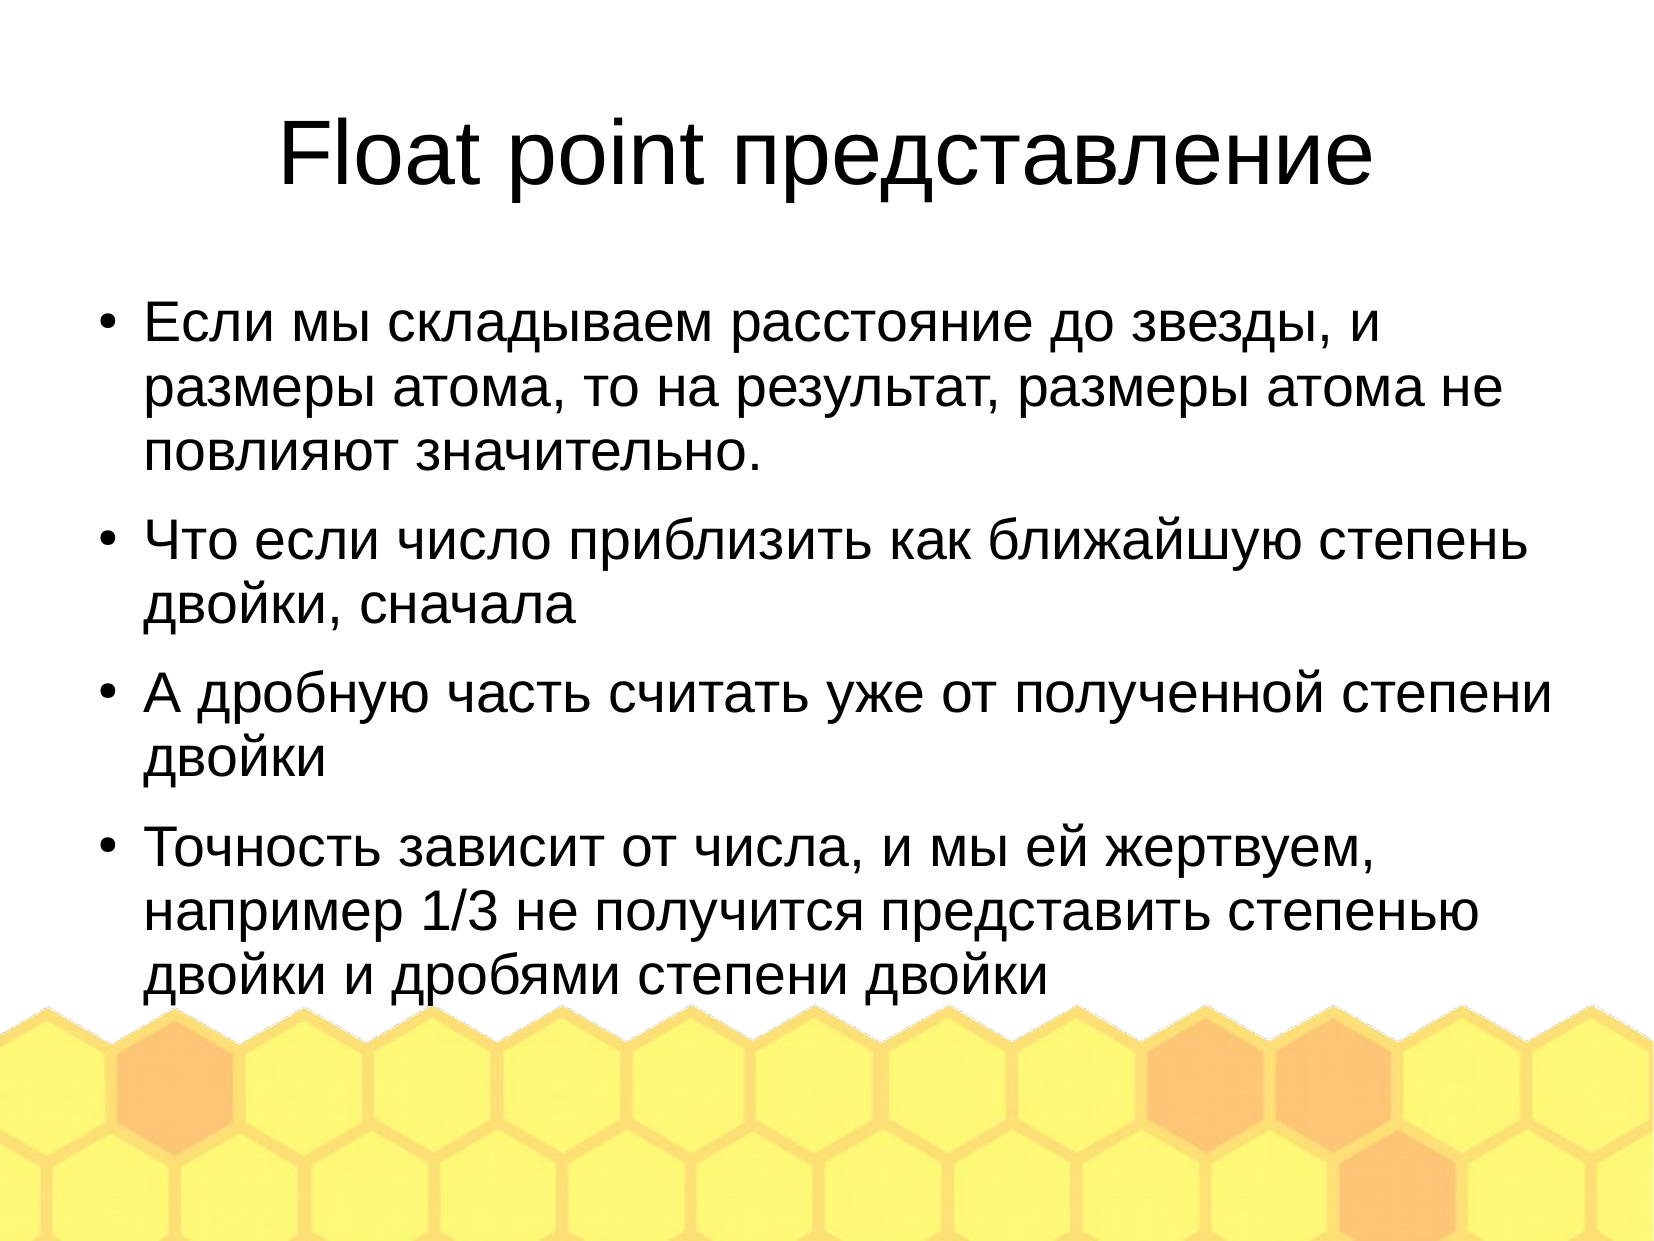

# Float point представление
Если мы складываем расстояние до звезды, и размеры атома, то на результат, размеры атома не повлияют значительно.
Что если число приблизить как ближайшую степень двойки, сначала
А дробную часть считать уже от полученной степени двойки
Точность зависит от числа, и мы ей жертвуем, например 1/3 не получится представить степенью двойки и дробями степени двойки